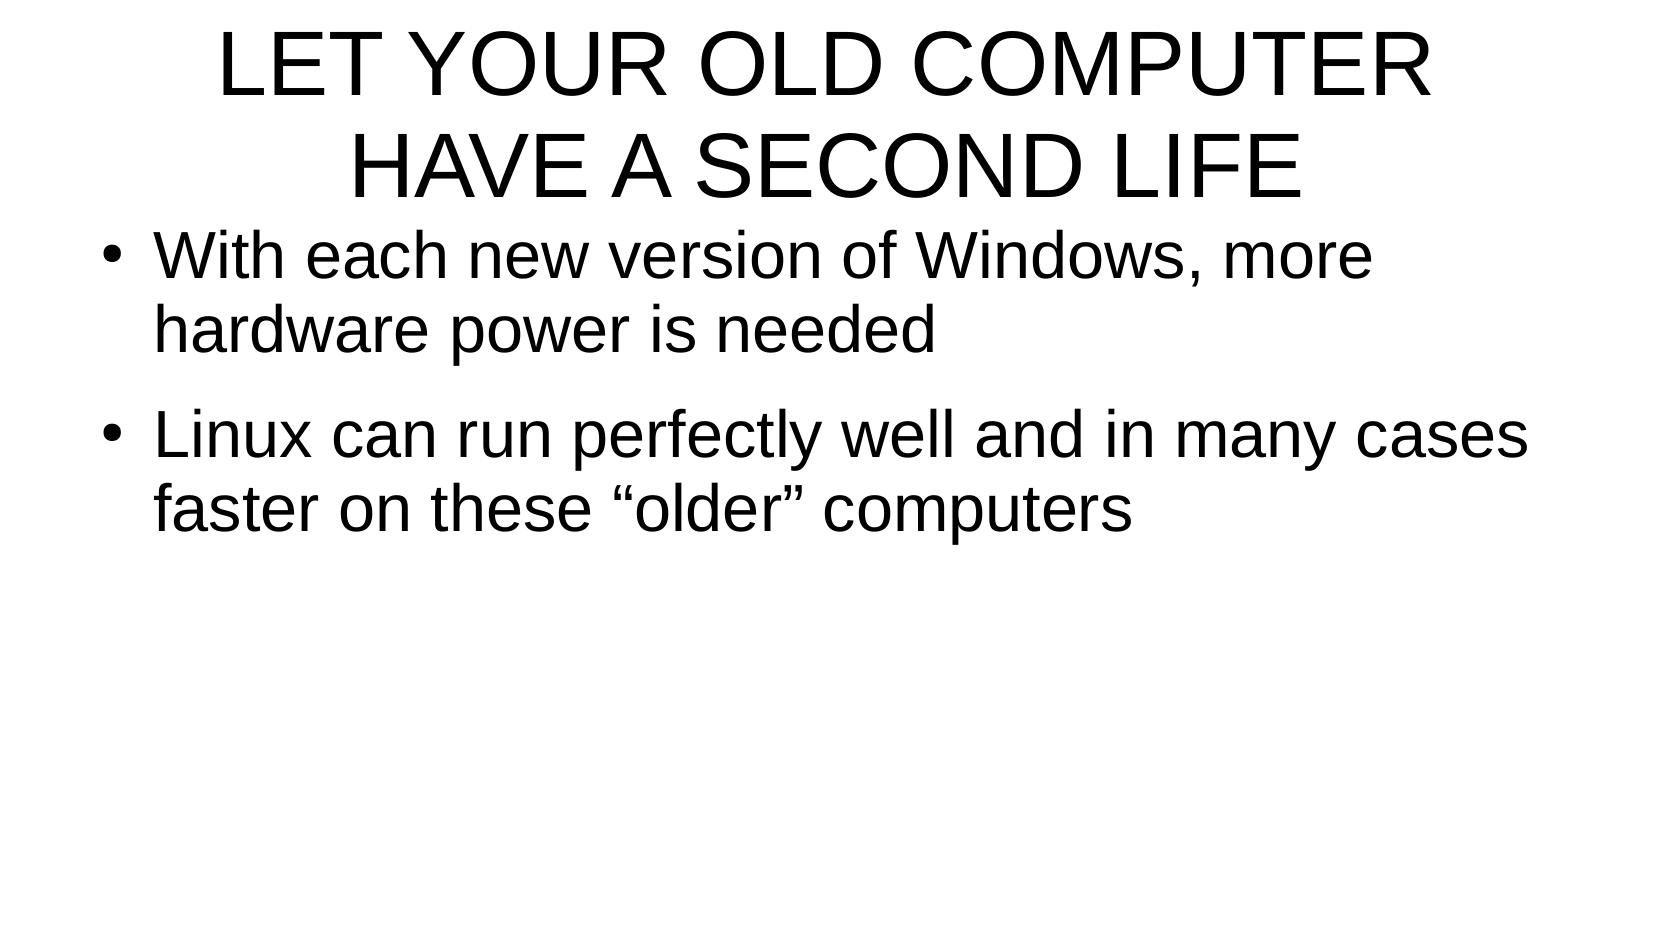

# LET YOUR OLD COMPUTER HAVE A SECOND LIFE
With each new version of Windows, more hardware power is needed
Linux can run perfectly well and in many cases faster on these “older” computers